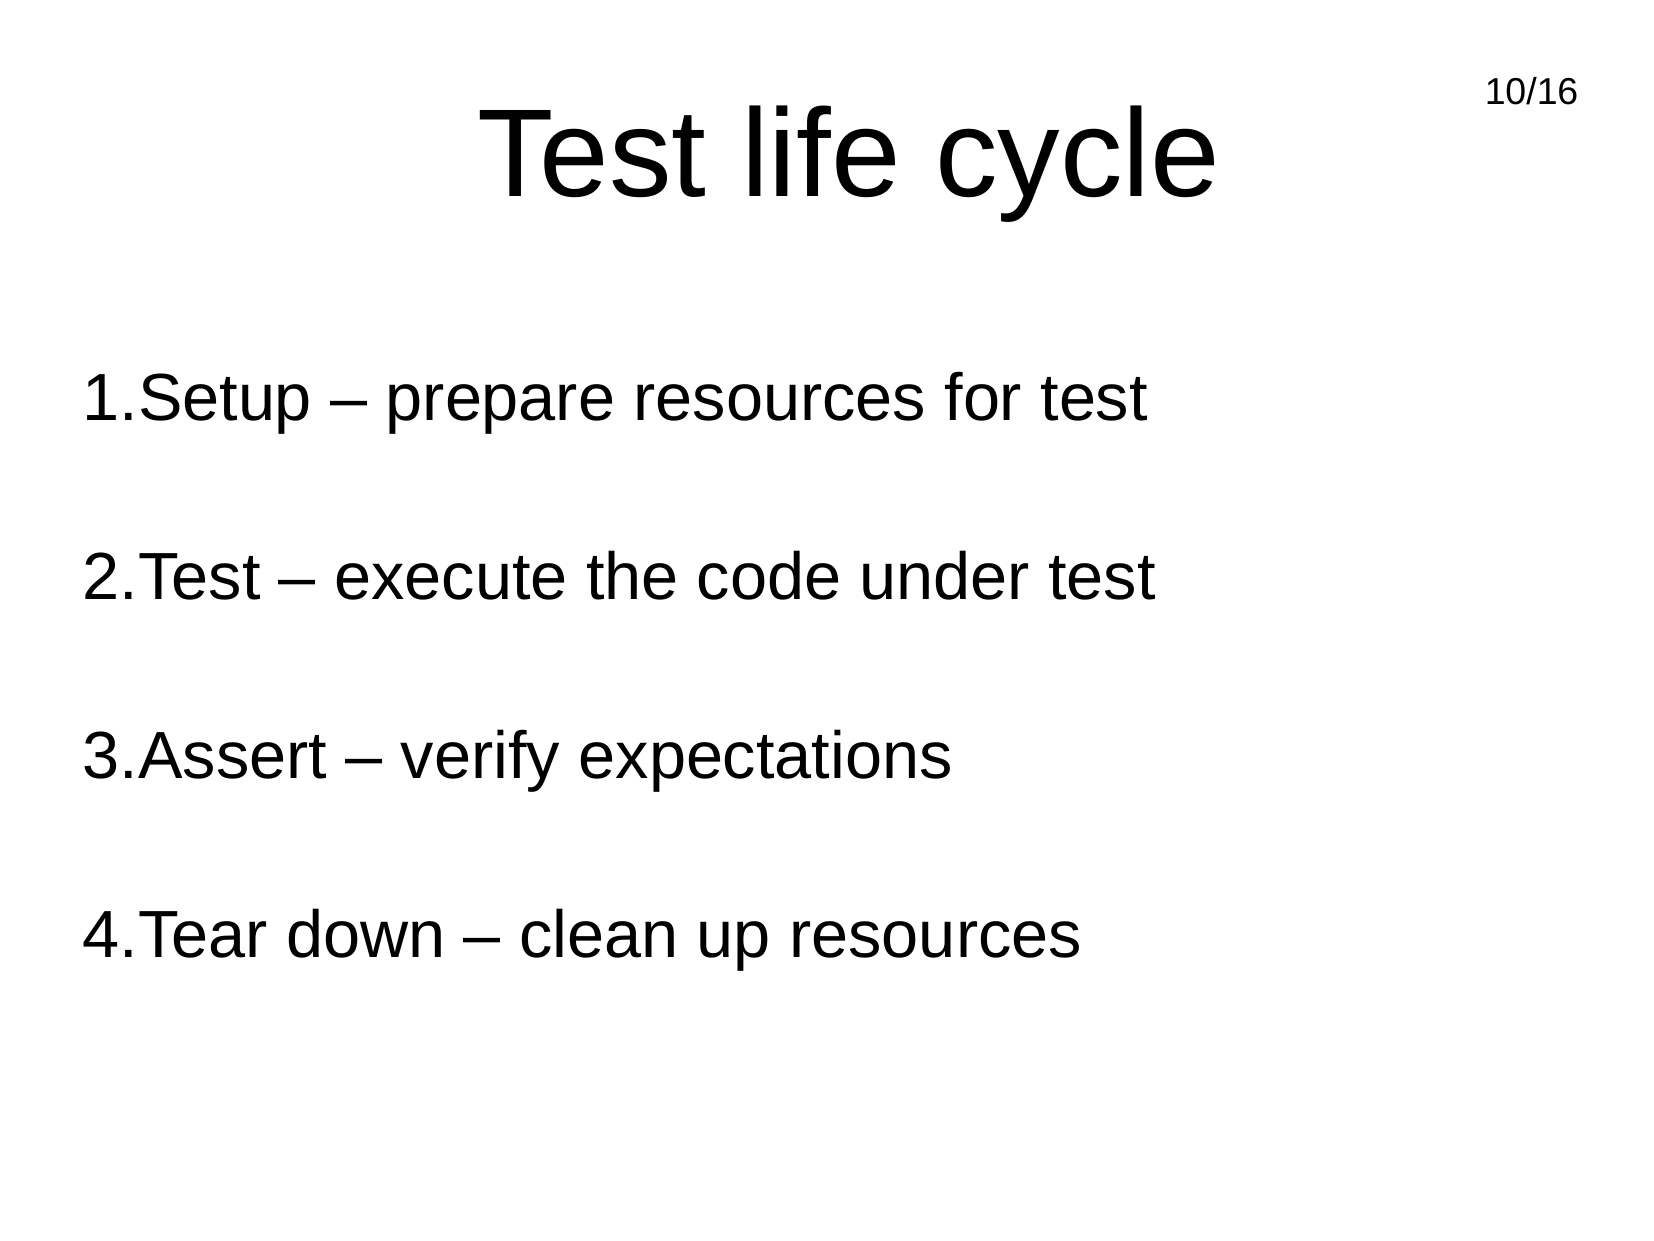

# Test life cycle
Setup – prepare resources for test
Test – execute the code under test
Assert – verify expectations
Tear down – clean up resources